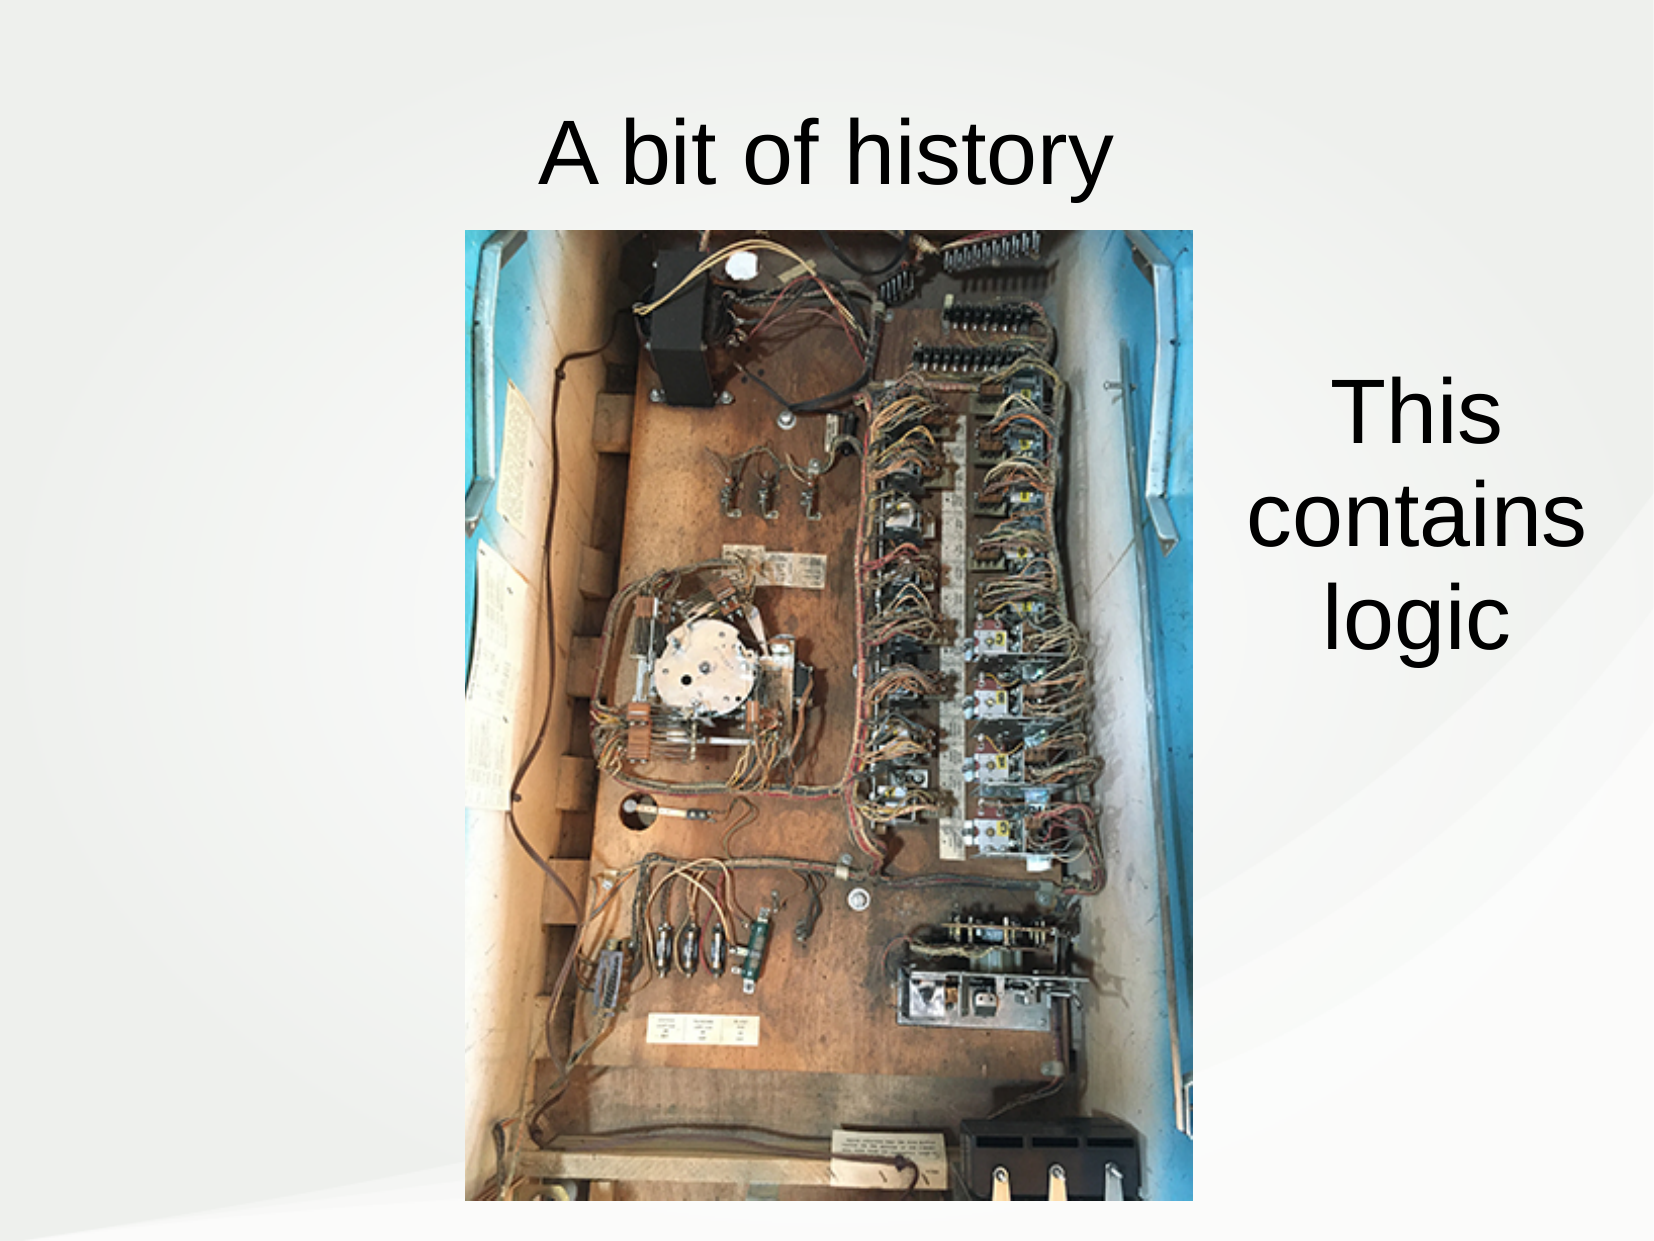

# A bit of history
This contains logic